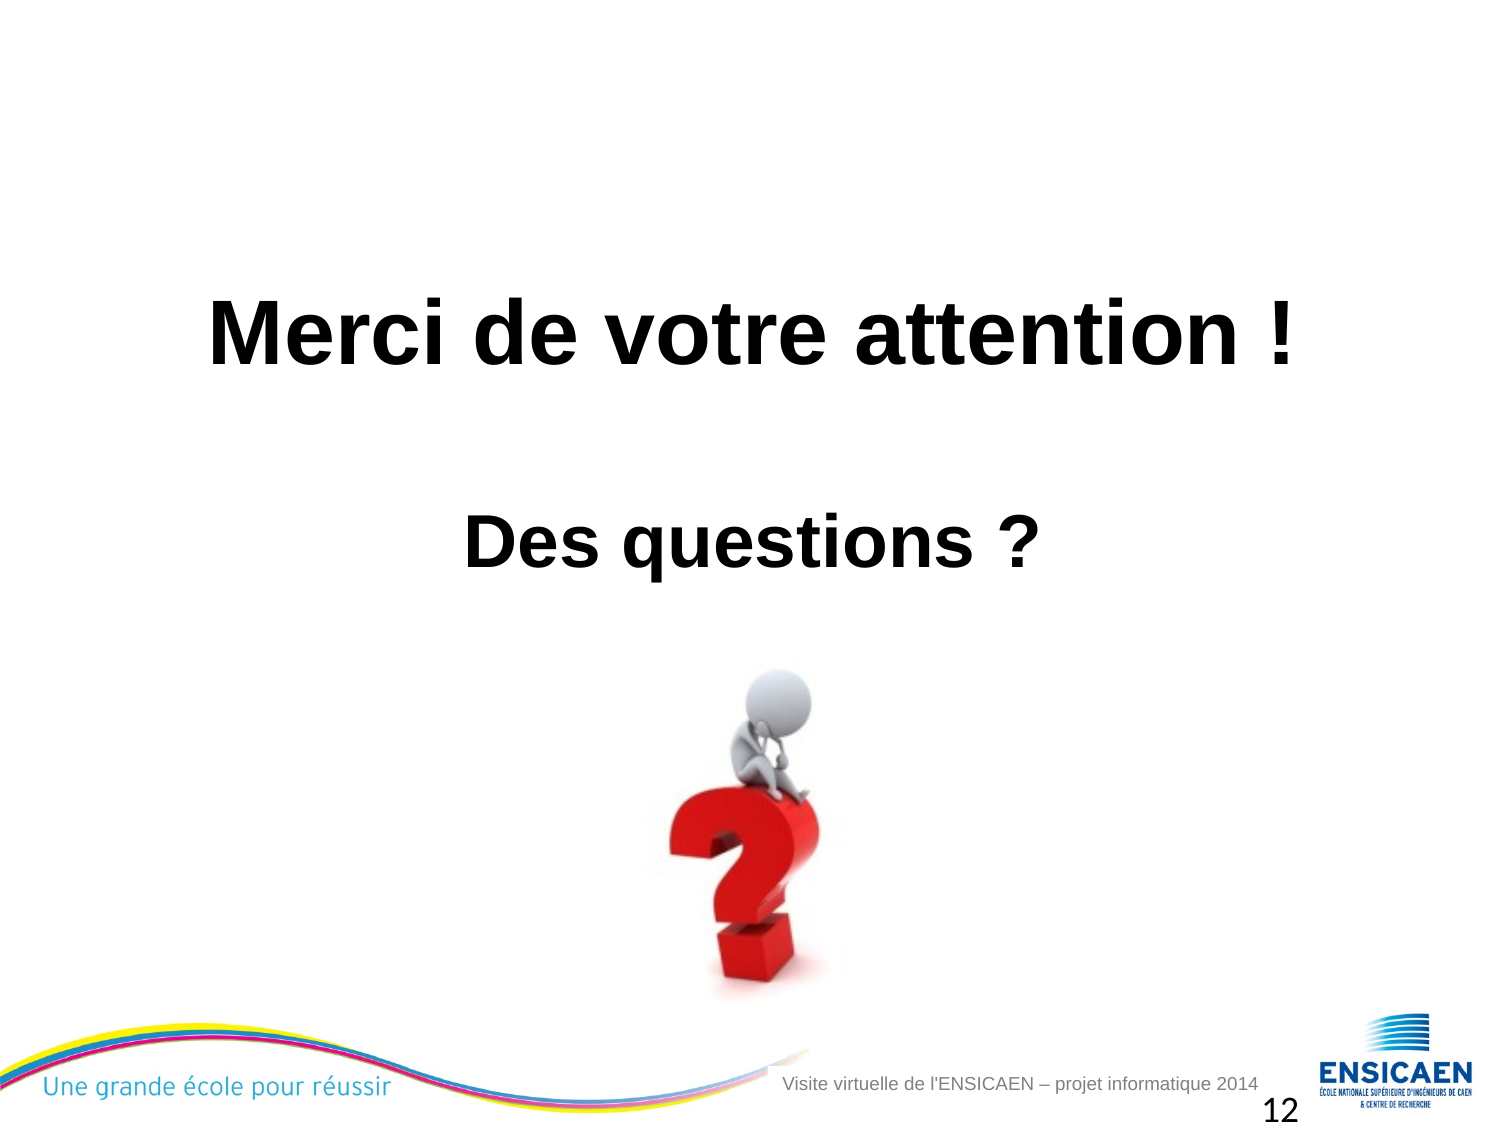

# Merci de votre attention ! Des questions ?
Visite virtuelle de l'ENSICAEN – projet informatique 2014